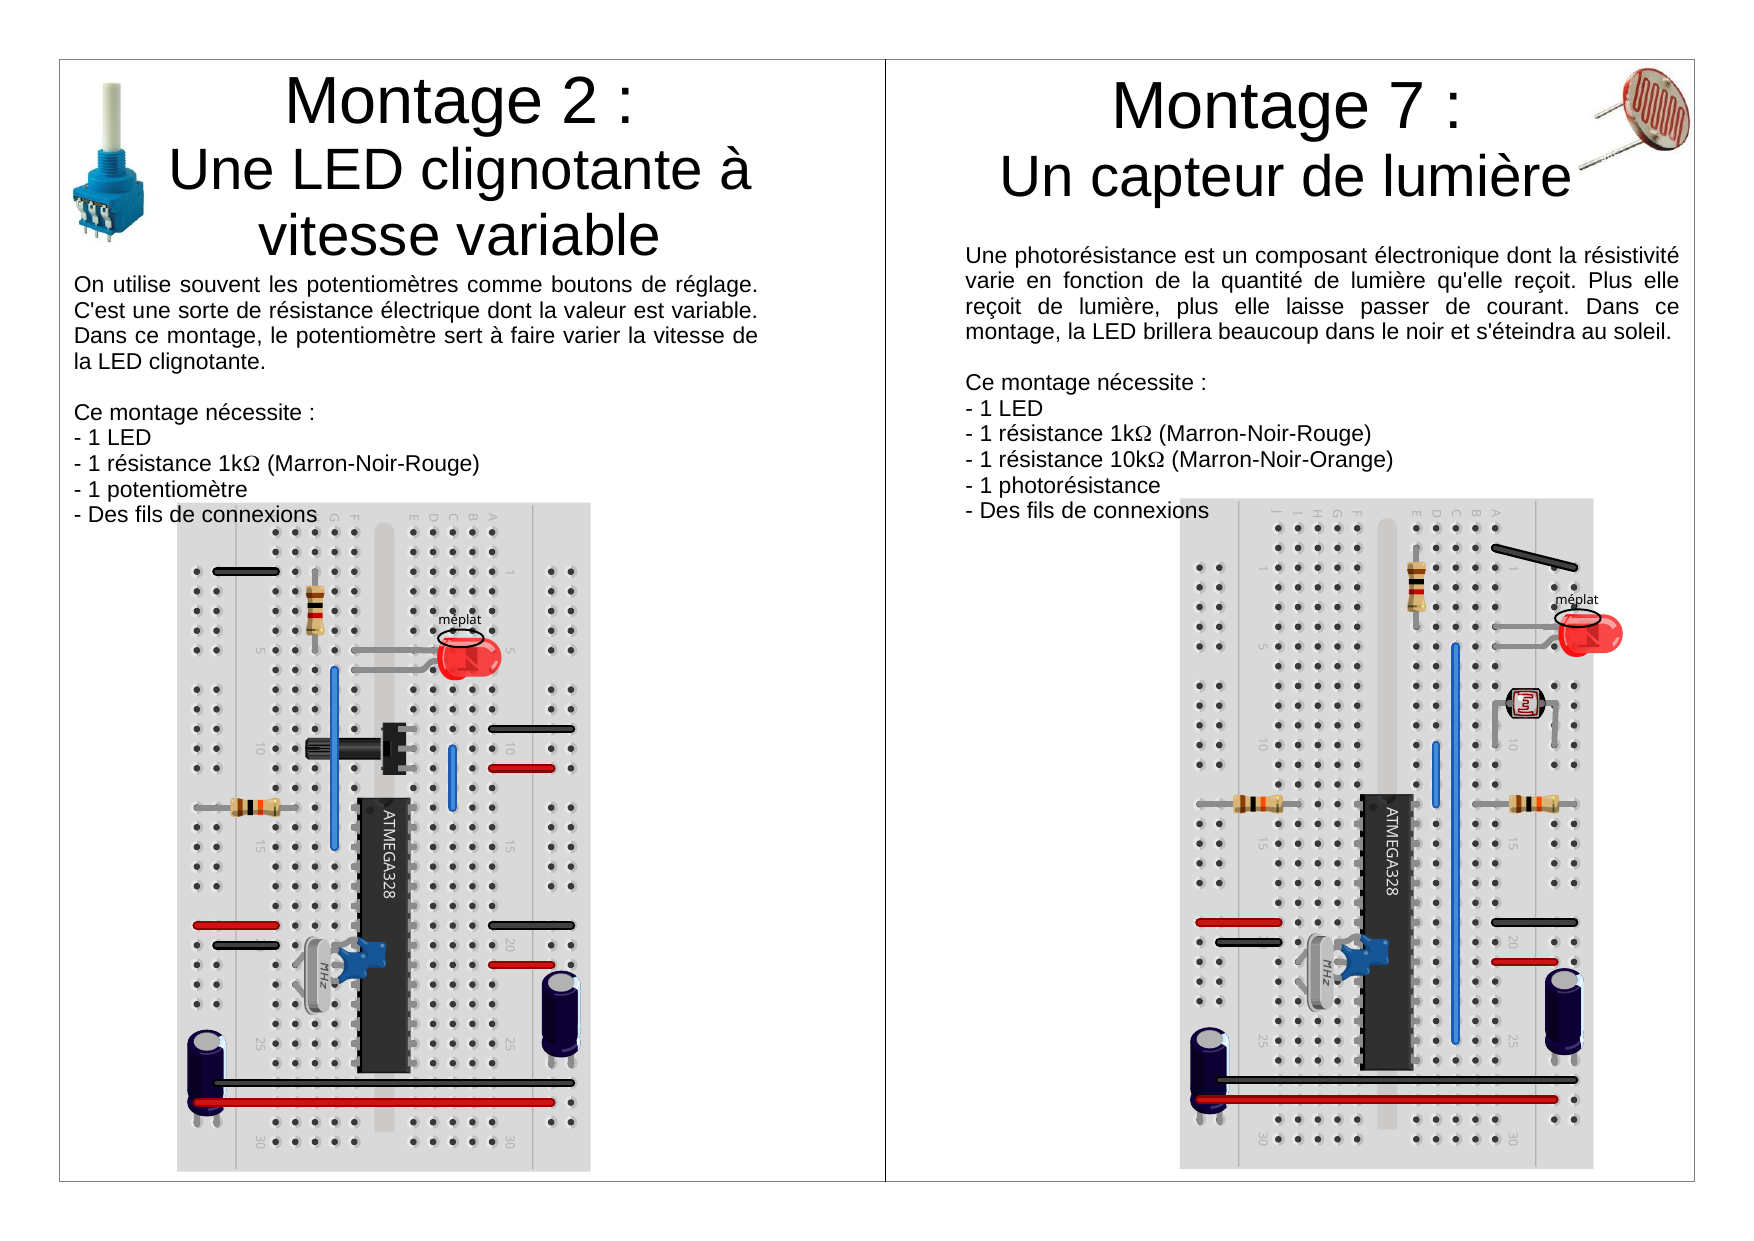

Montage 7 :
Un capteur de lumière
# Montage 2 : Une LED clignotante à vitesse variable
Une photorésistance est un composant électronique dont la résistivité varie en fonction de la quantité de lumière qu'elle reçoit. Plus elle reçoit de lumière, plus elle laisse passer de courant. Dans ce montage, la LED brillera beaucoup dans le noir et s'éteindra au soleil.
Ce montage nécessite :
- 1 LED
- 1 résistance 1kW (Marron-Noir-Rouge)
- 1 résistance 10kW (Marron-Noir-Orange)
- 1 photorésistance
- Des fils de connexions
On utilise souvent les potentiomètres comme boutons de réglage. C'est une sorte de résistance électrique dont la valeur est variable. Dans ce montage, le potentiomètre sert à faire varier la vitesse de la LED clignotante.
Ce montage nécessite :
- 1 LED
- 1 résistance 1kW (Marron-Noir-Rouge)
- 1 potentiomètre
- Des fils de connexions